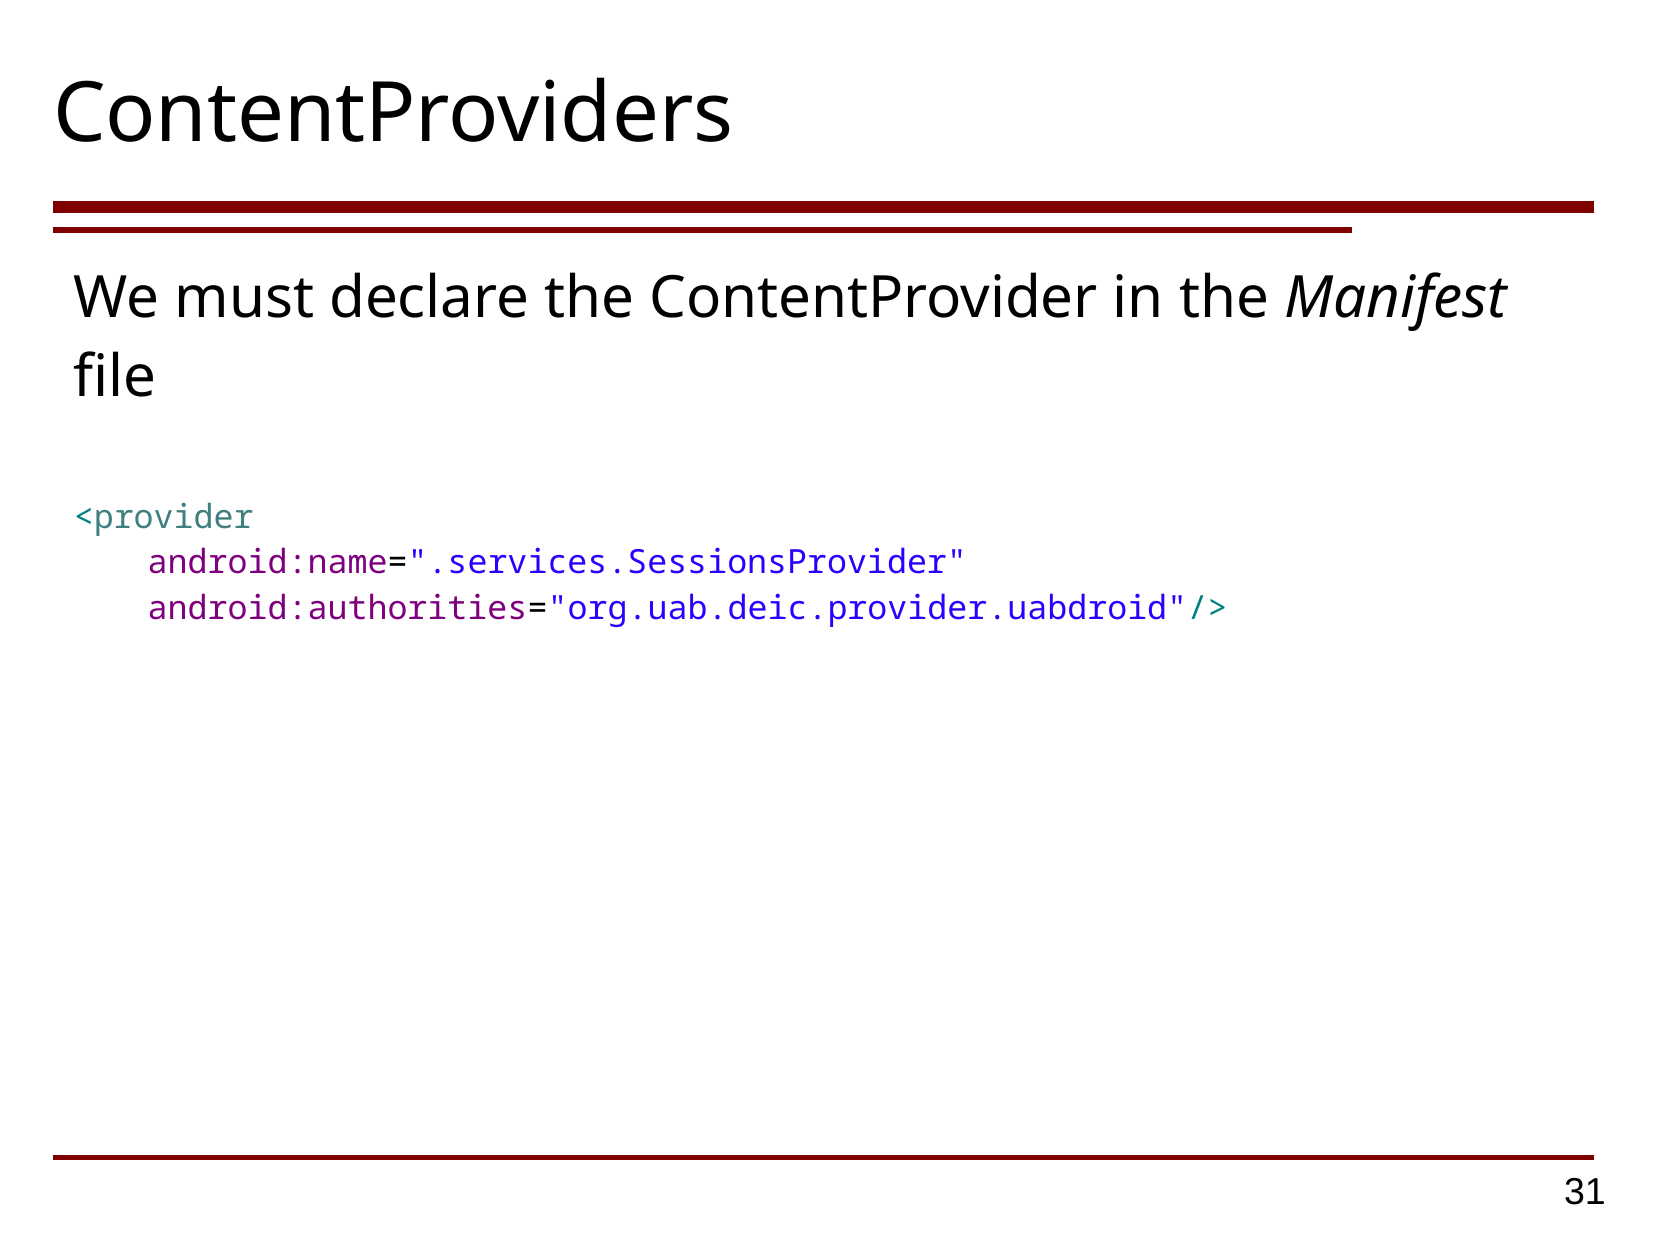

# ContentProviders
We must declare the ContentProvider in the Manifest file
<provider
	android:name=".services.SessionsProvider"
	android:authorities="org.uab.deic.provider.uabdroid"/>